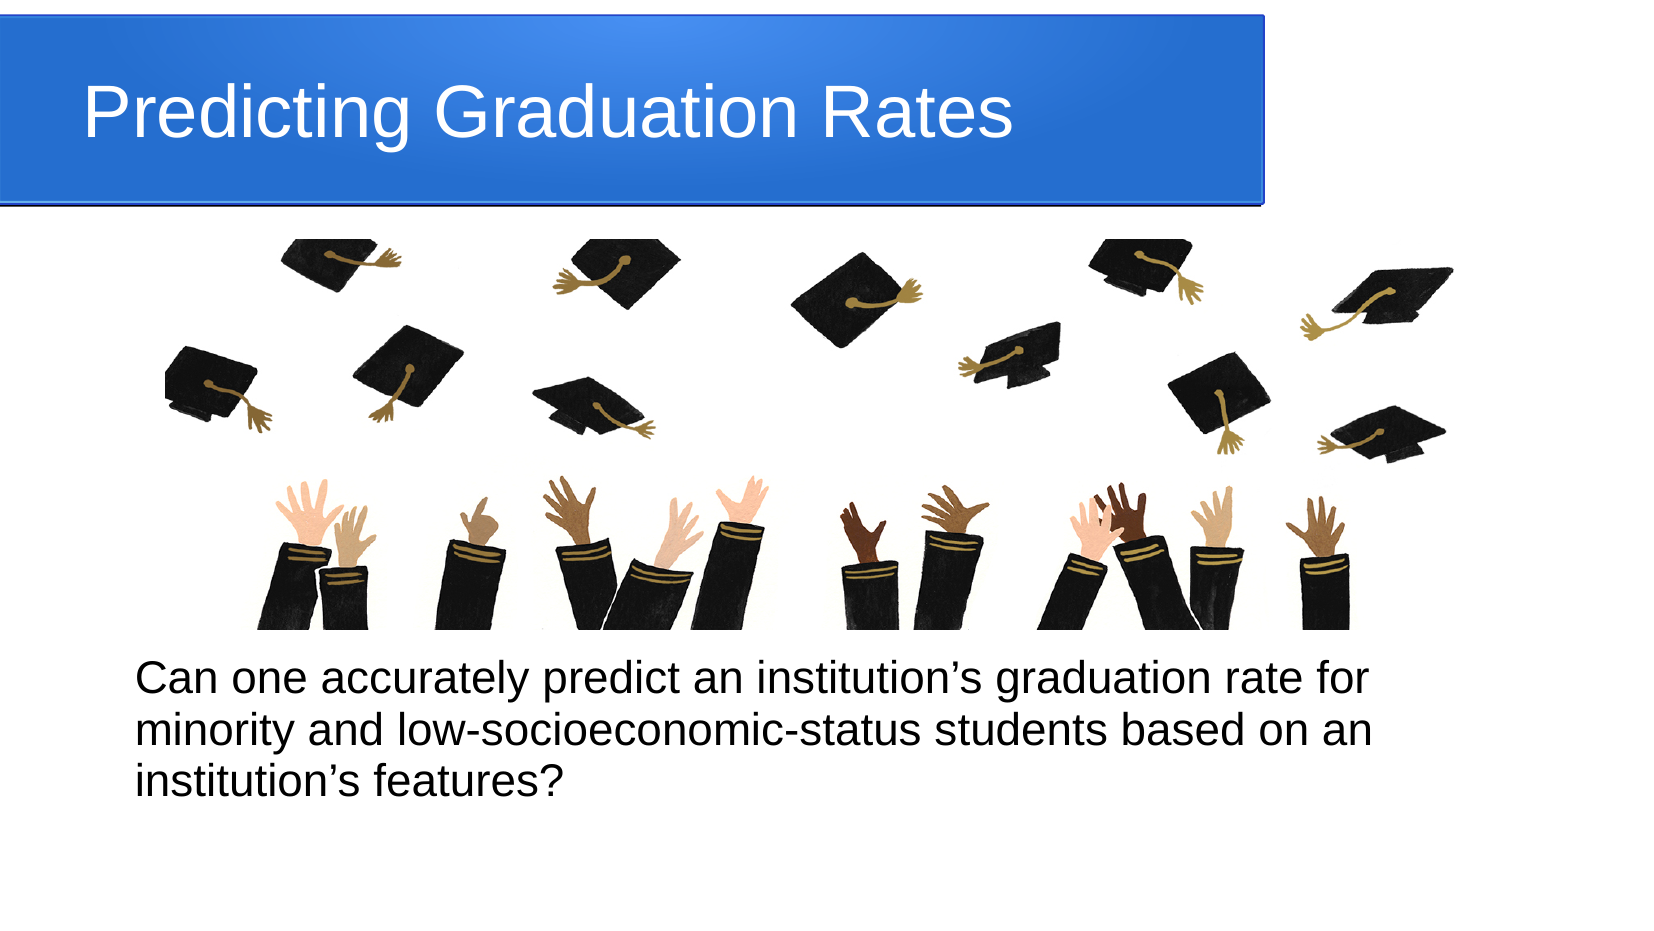

# Predicting Graduation Rates
Can one accurately predict an institution’s graduation rate for minority and low-socioeconomic-status students based on an institution’s features?